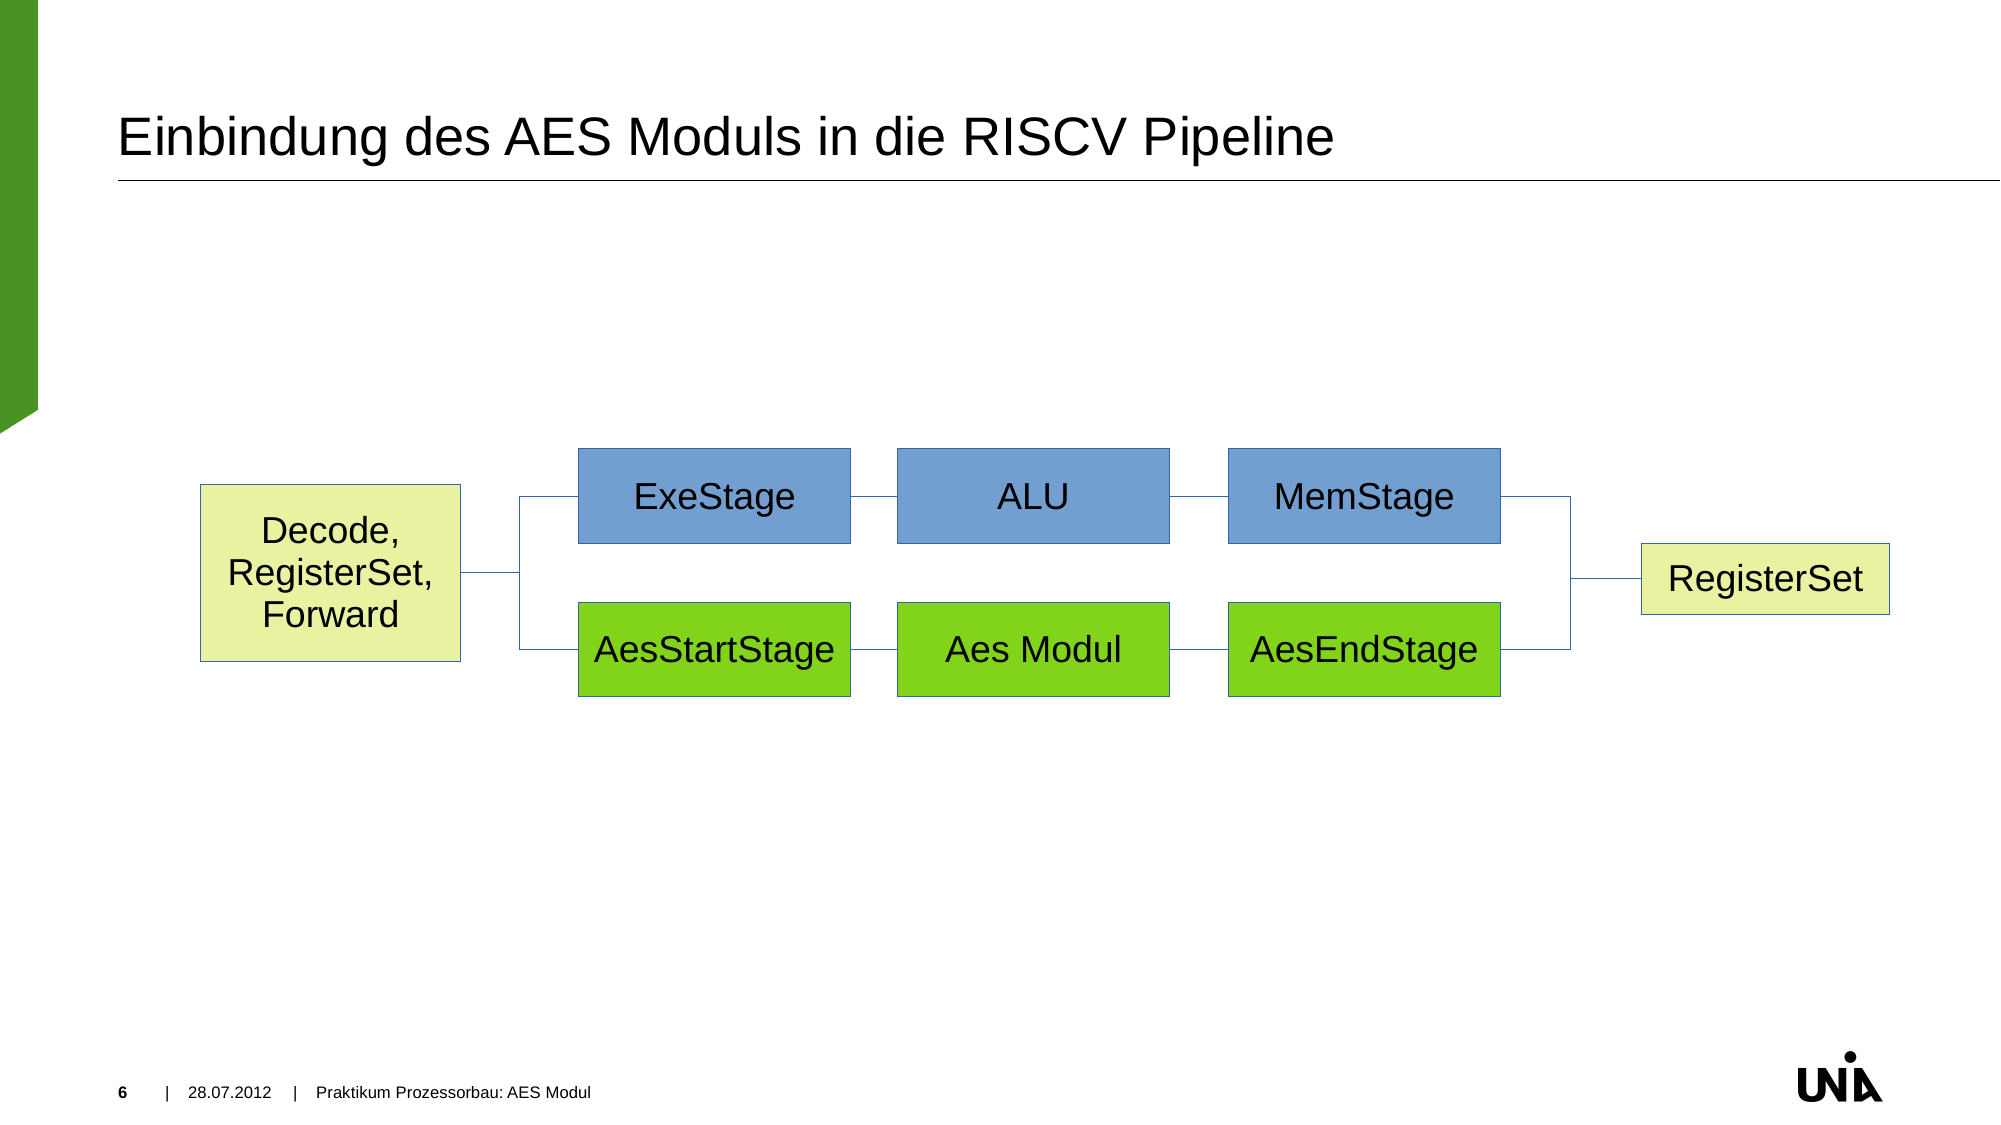

# Einbindung des AES Moduls in die RISCV Pipeline
ExeStage
ALU
MemStage
Decode,
RegisterSet,
Forward
RegisterSet
AesStartStage
Aes Modul
AesEndStage
| 28.07.2012
| Praktikum Prozessorbau: AES Modul